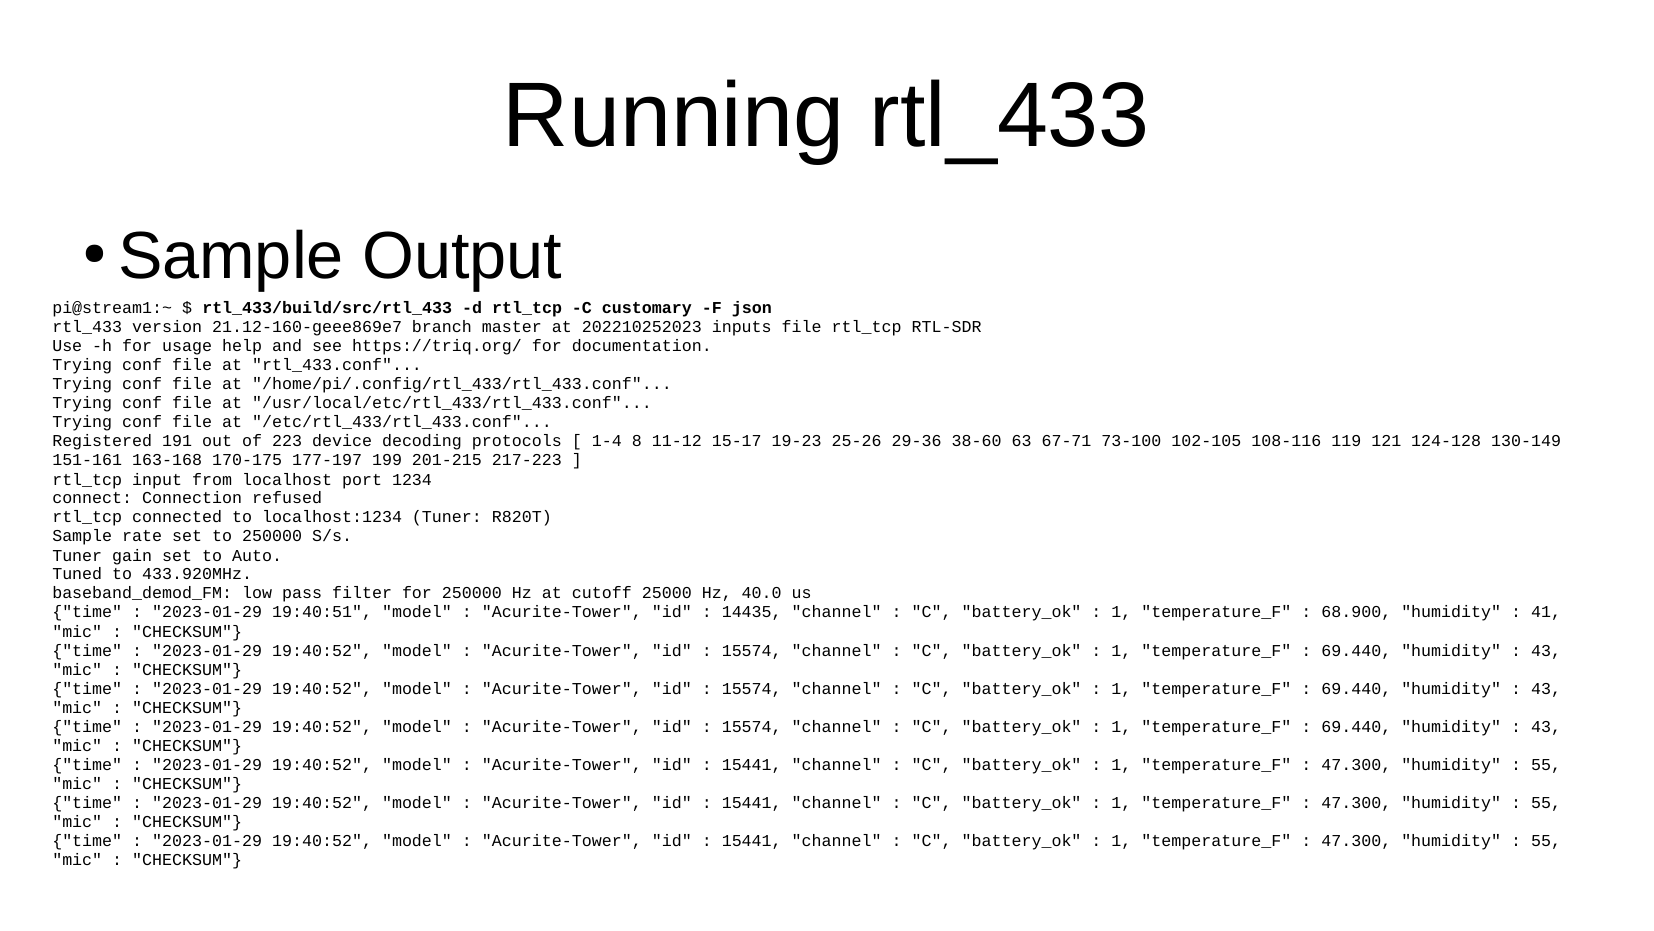

# Running rtl_433
Sample Output
pi@stream1:~ $ rtl_433/build/src/rtl_433 -d rtl_tcp -C customary -F json
rtl_433 version 21.12-160-geee869e7 branch master at 202210252023 inputs file rtl_tcp RTL-SDR
Use -h for usage help and see https://triq.org/ for documentation.
Trying conf file at "rtl_433.conf"...
Trying conf file at "/home/pi/.config/rtl_433/rtl_433.conf"...
Trying conf file at "/usr/local/etc/rtl_433/rtl_433.conf"...
Trying conf file at "/etc/rtl_433/rtl_433.conf"...
Registered 191 out of 223 device decoding protocols [ 1-4 8 11-12 15-17 19-23 25-26 29-36 38-60 63 67-71 73-100 102-105 108-116 119 121 124-128 130-149 151-161 163-168 170-175 177-197 199 201-215 217-223 ]
rtl_tcp input from localhost port 1234
connect: Connection refused
rtl_tcp connected to localhost:1234 (Tuner: R820T)
Sample rate set to 250000 S/s.
Tuner gain set to Auto.
Tuned to 433.920MHz.
baseband_demod_FM: low pass filter for 250000 Hz at cutoff 25000 Hz, 40.0 us
{"time" : "2023-01-29 19:40:51", "model" : "Acurite-Tower", "id" : 14435, "channel" : "C", "battery_ok" : 1, "temperature_F" : 68.900, "humidity" : 41, "mic" : "CHECKSUM"}
{"time" : "2023-01-29 19:40:52", "model" : "Acurite-Tower", "id" : 15574, "channel" : "C", "battery_ok" : 1, "temperature_F" : 69.440, "humidity" : 43, "mic" : "CHECKSUM"}
{"time" : "2023-01-29 19:40:52", "model" : "Acurite-Tower", "id" : 15574, "channel" : "C", "battery_ok" : 1, "temperature_F" : 69.440, "humidity" : 43, "mic" : "CHECKSUM"}
{"time" : "2023-01-29 19:40:52", "model" : "Acurite-Tower", "id" : 15574, "channel" : "C", "battery_ok" : 1, "temperature_F" : 69.440, "humidity" : 43, "mic" : "CHECKSUM"}
{"time" : "2023-01-29 19:40:52", "model" : "Acurite-Tower", "id" : 15441, "channel" : "C", "battery_ok" : 1, "temperature_F" : 47.300, "humidity" : 55, "mic" : "CHECKSUM"}
{"time" : "2023-01-29 19:40:52", "model" : "Acurite-Tower", "id" : 15441, "channel" : "C", "battery_ok" : 1, "temperature_F" : 47.300, "humidity" : 55, "mic" : "CHECKSUM"}
{"time" : "2023-01-29 19:40:52", "model" : "Acurite-Tower", "id" : 15441, "channel" : "C", "battery_ok" : 1, "temperature_F" : 47.300, "humidity" : 55, "mic" : "CHECKSUM"}